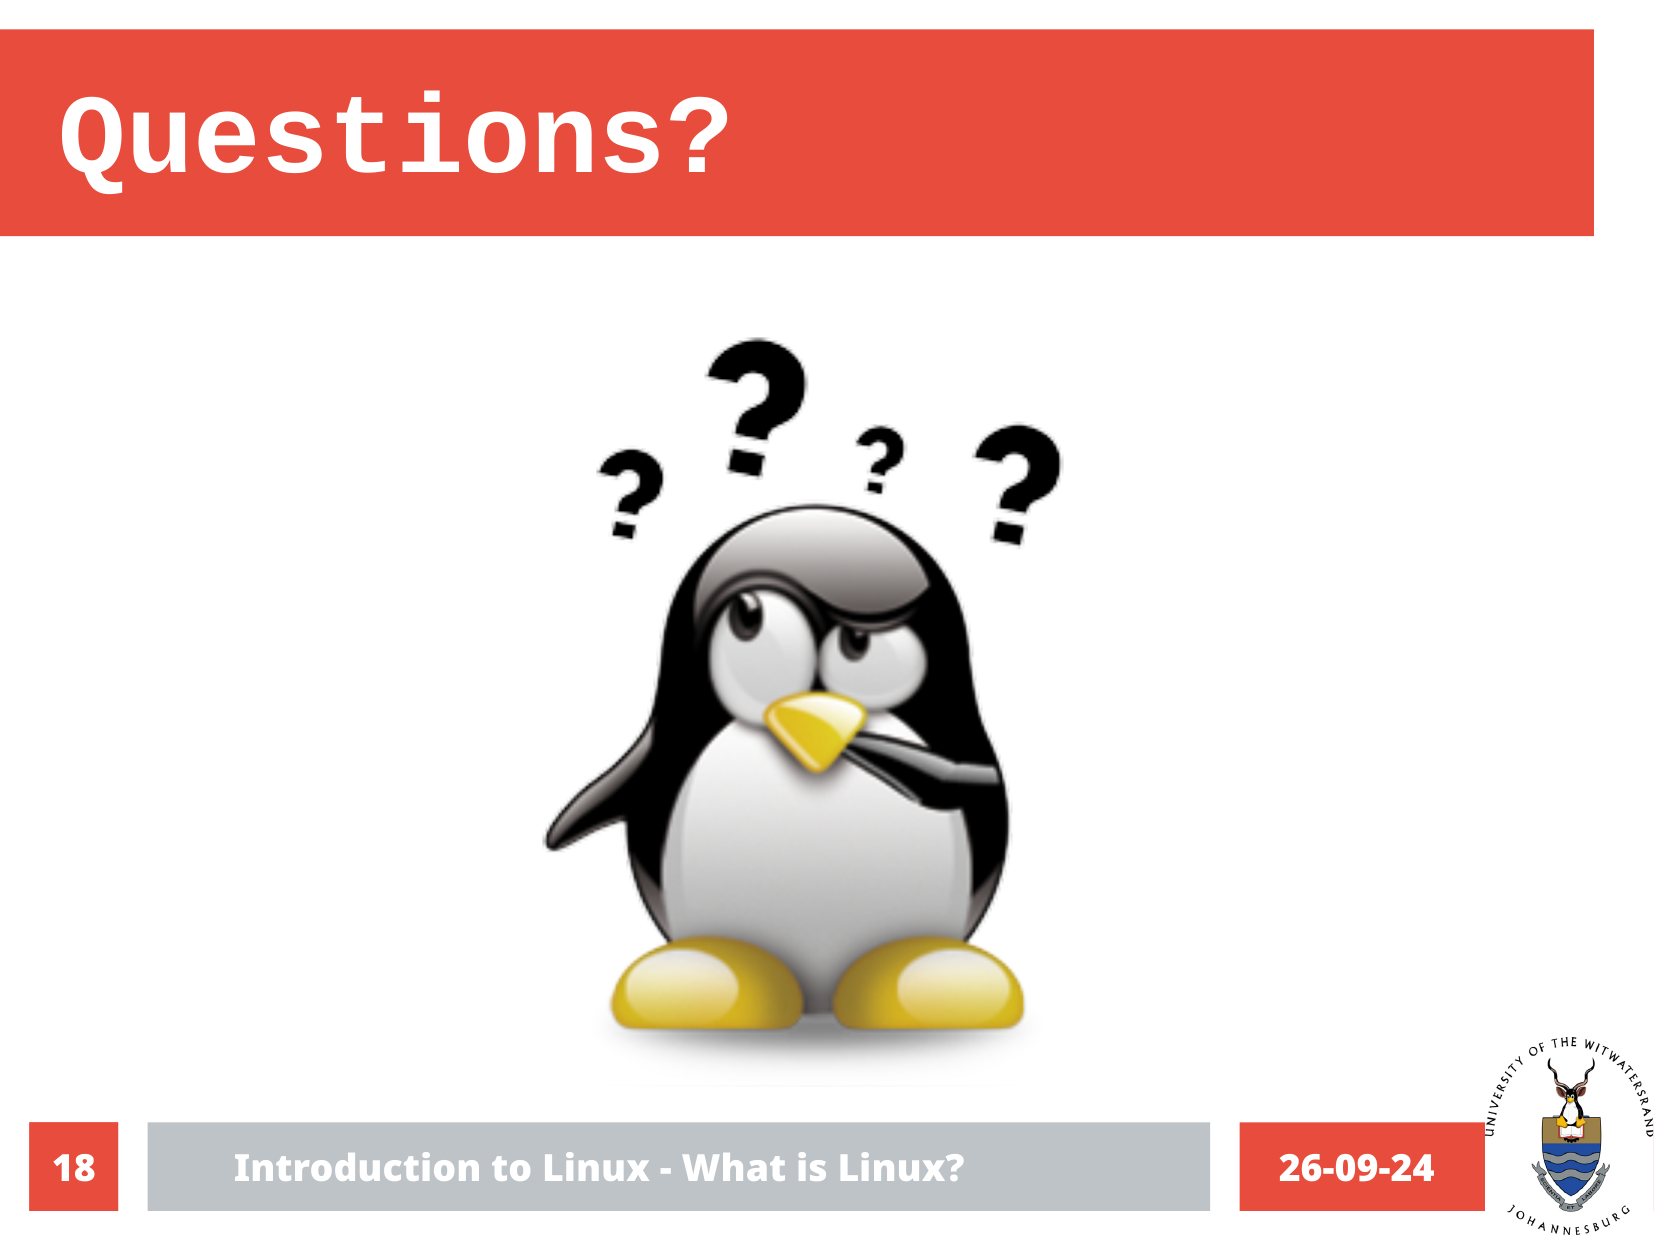

# Questions?
18
 Introduction to Linux - What is Linux?